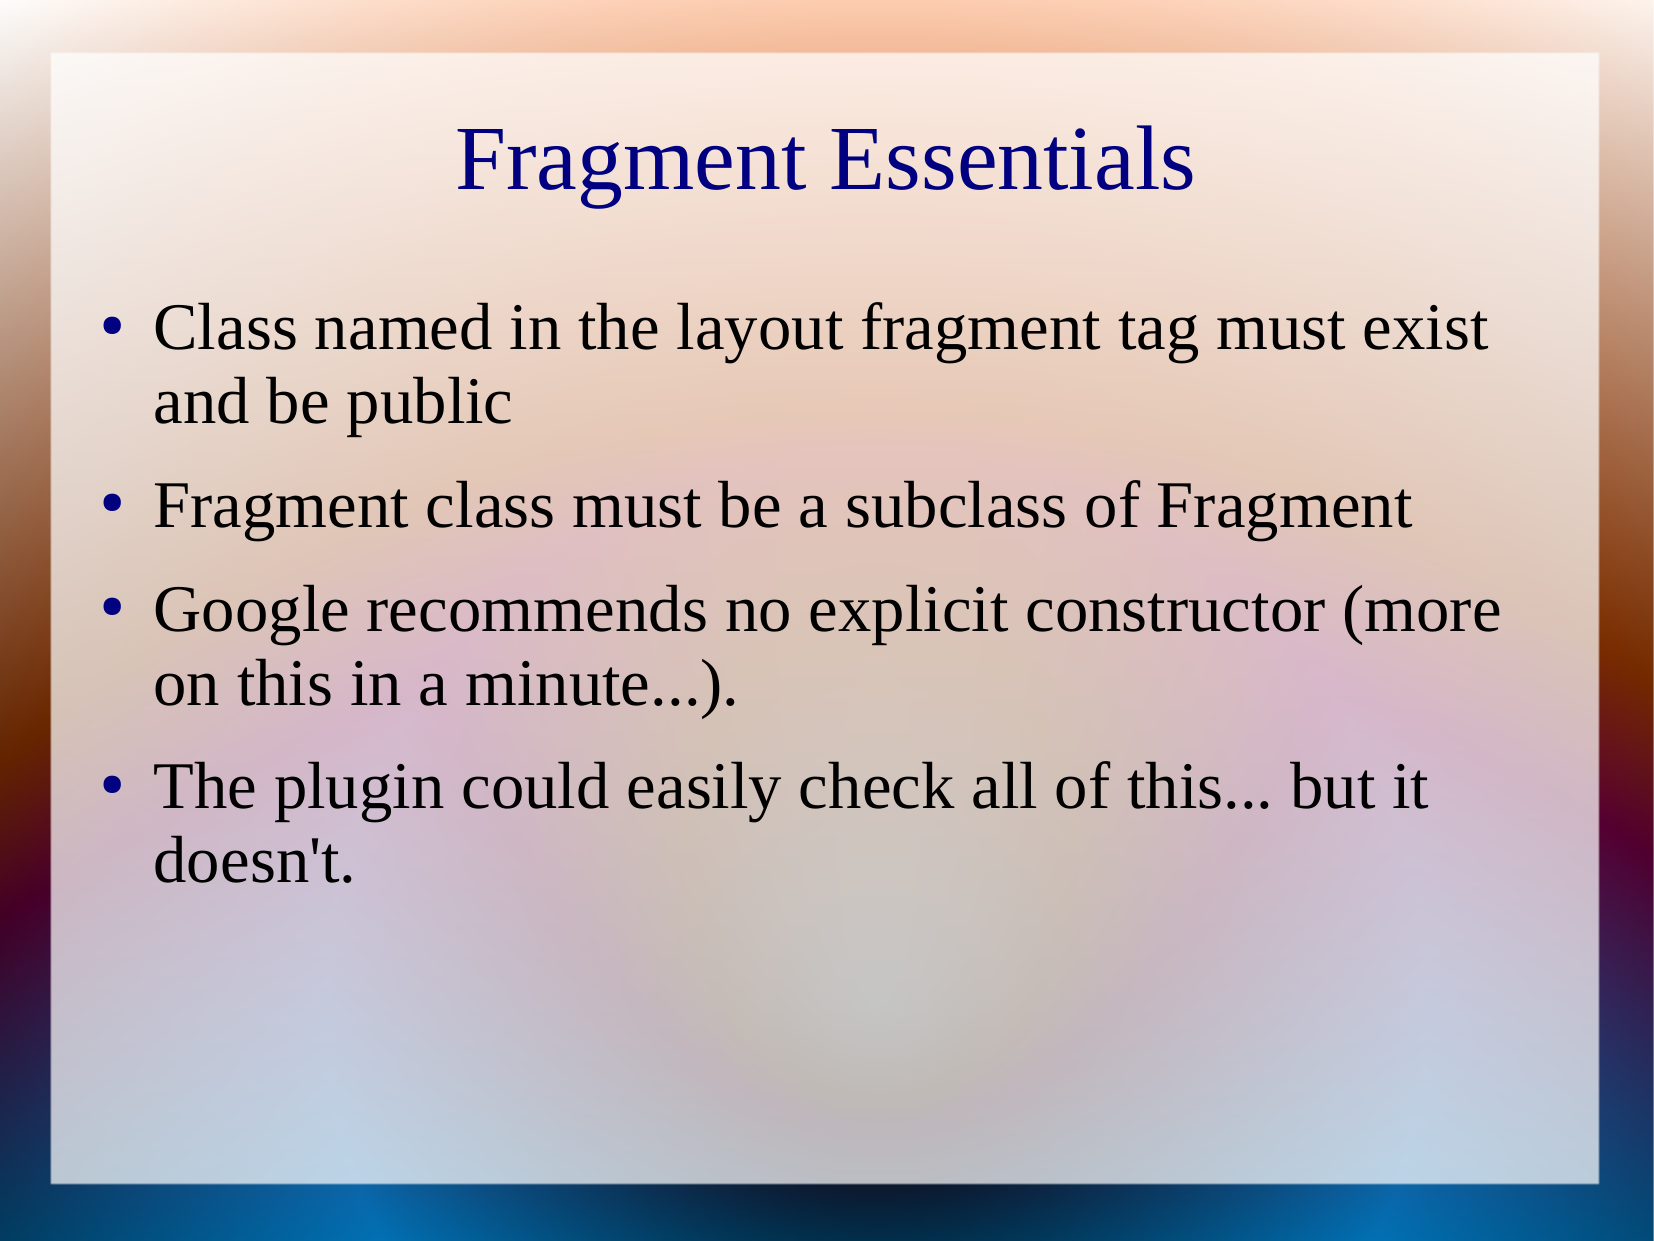

# Fragment Essentials
Class named in the layout fragment tag must exist and be public
Fragment class must be a subclass of Fragment
Google recommends no explicit constructor (more on this in a minute...).
The plugin could easily check all of this... but it doesn't.